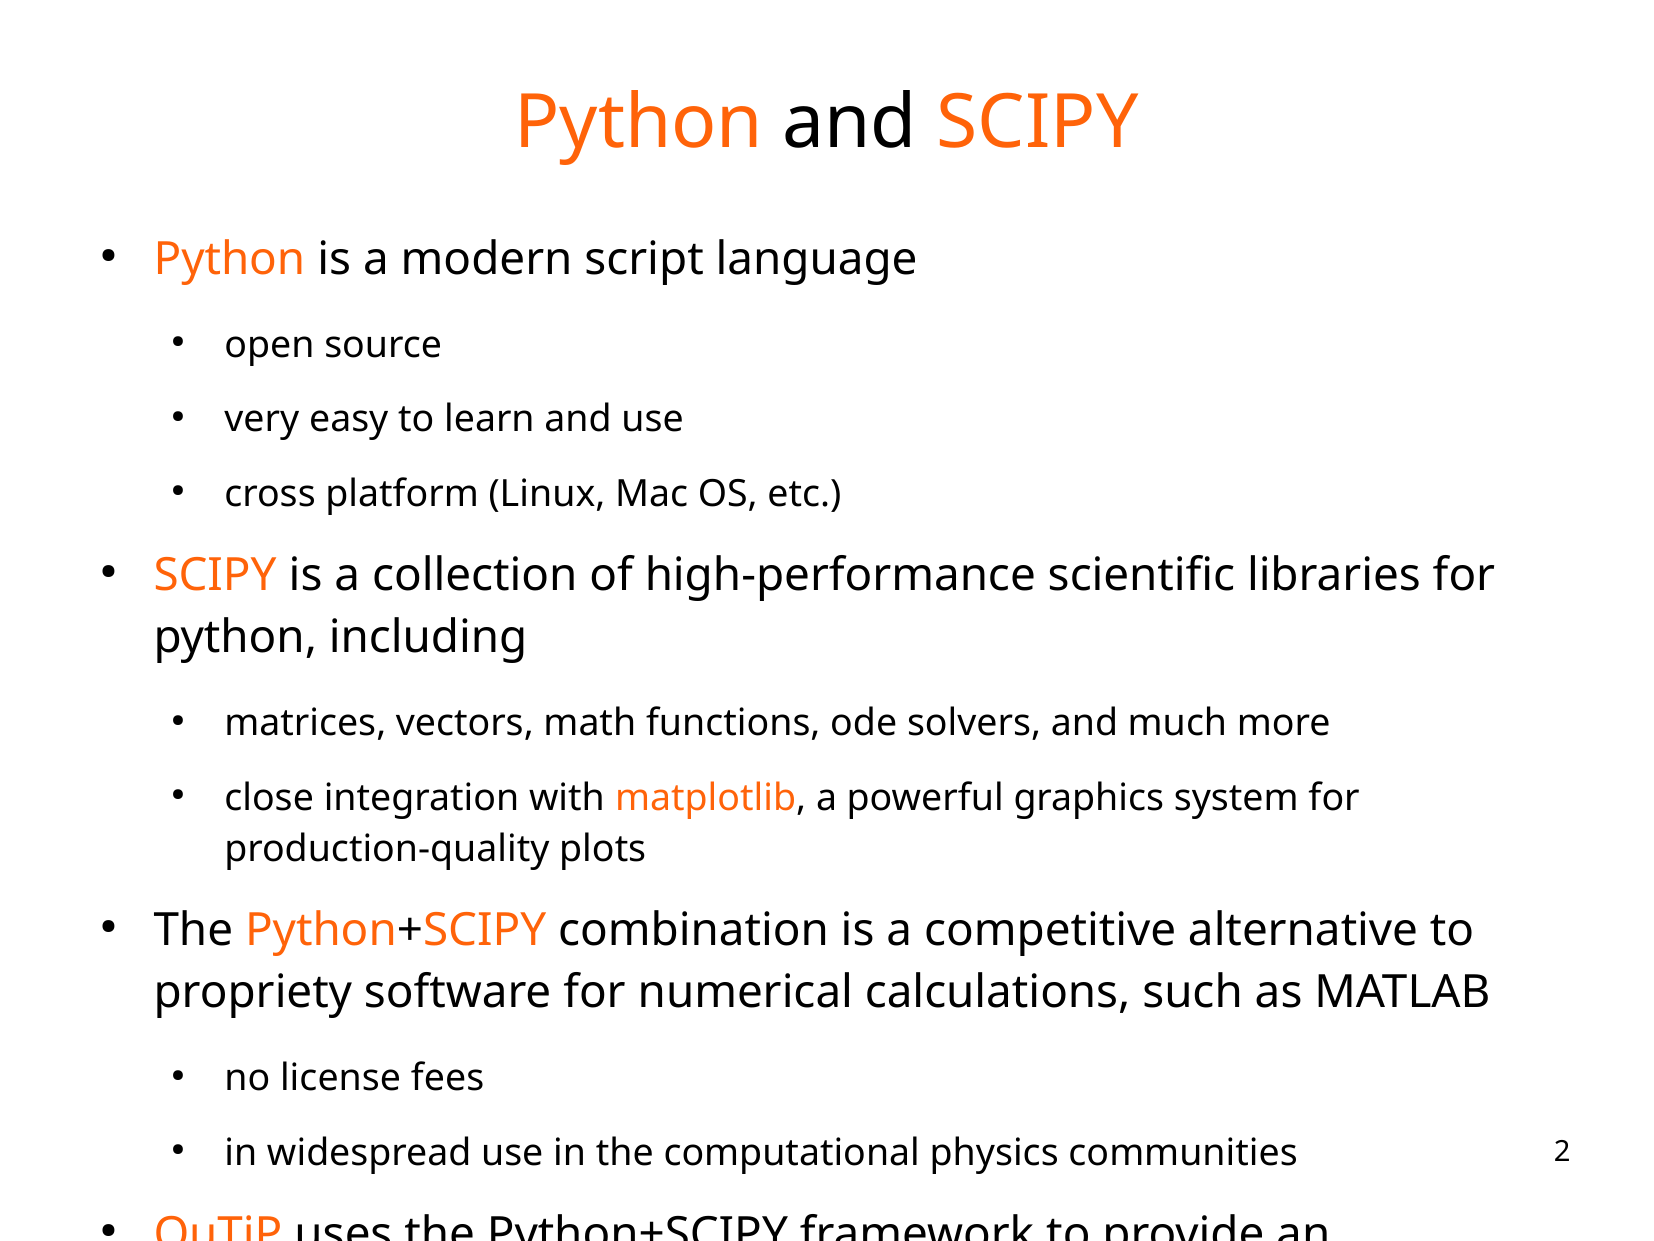

# Python and SCIPY
Python is a modern script language
open source
very easy to learn and use
cross platform (Linux, Mac OS, etc.)
SCIPY is a collection of high-performance scientific libraries for python, including
matrices, vectors, math functions, ode solvers, and much more
close integration with matplotlib, a powerful graphics system for production-quality plots
The Python+SCIPY combination is a competitive alternative to propriety software for numerical calculations, such as MATLAB
no license fees
in widespread use in the computational physics communities
QuTiP uses the Python+SCIPY framework to provide an environment for the simulation of open quantum systems
2